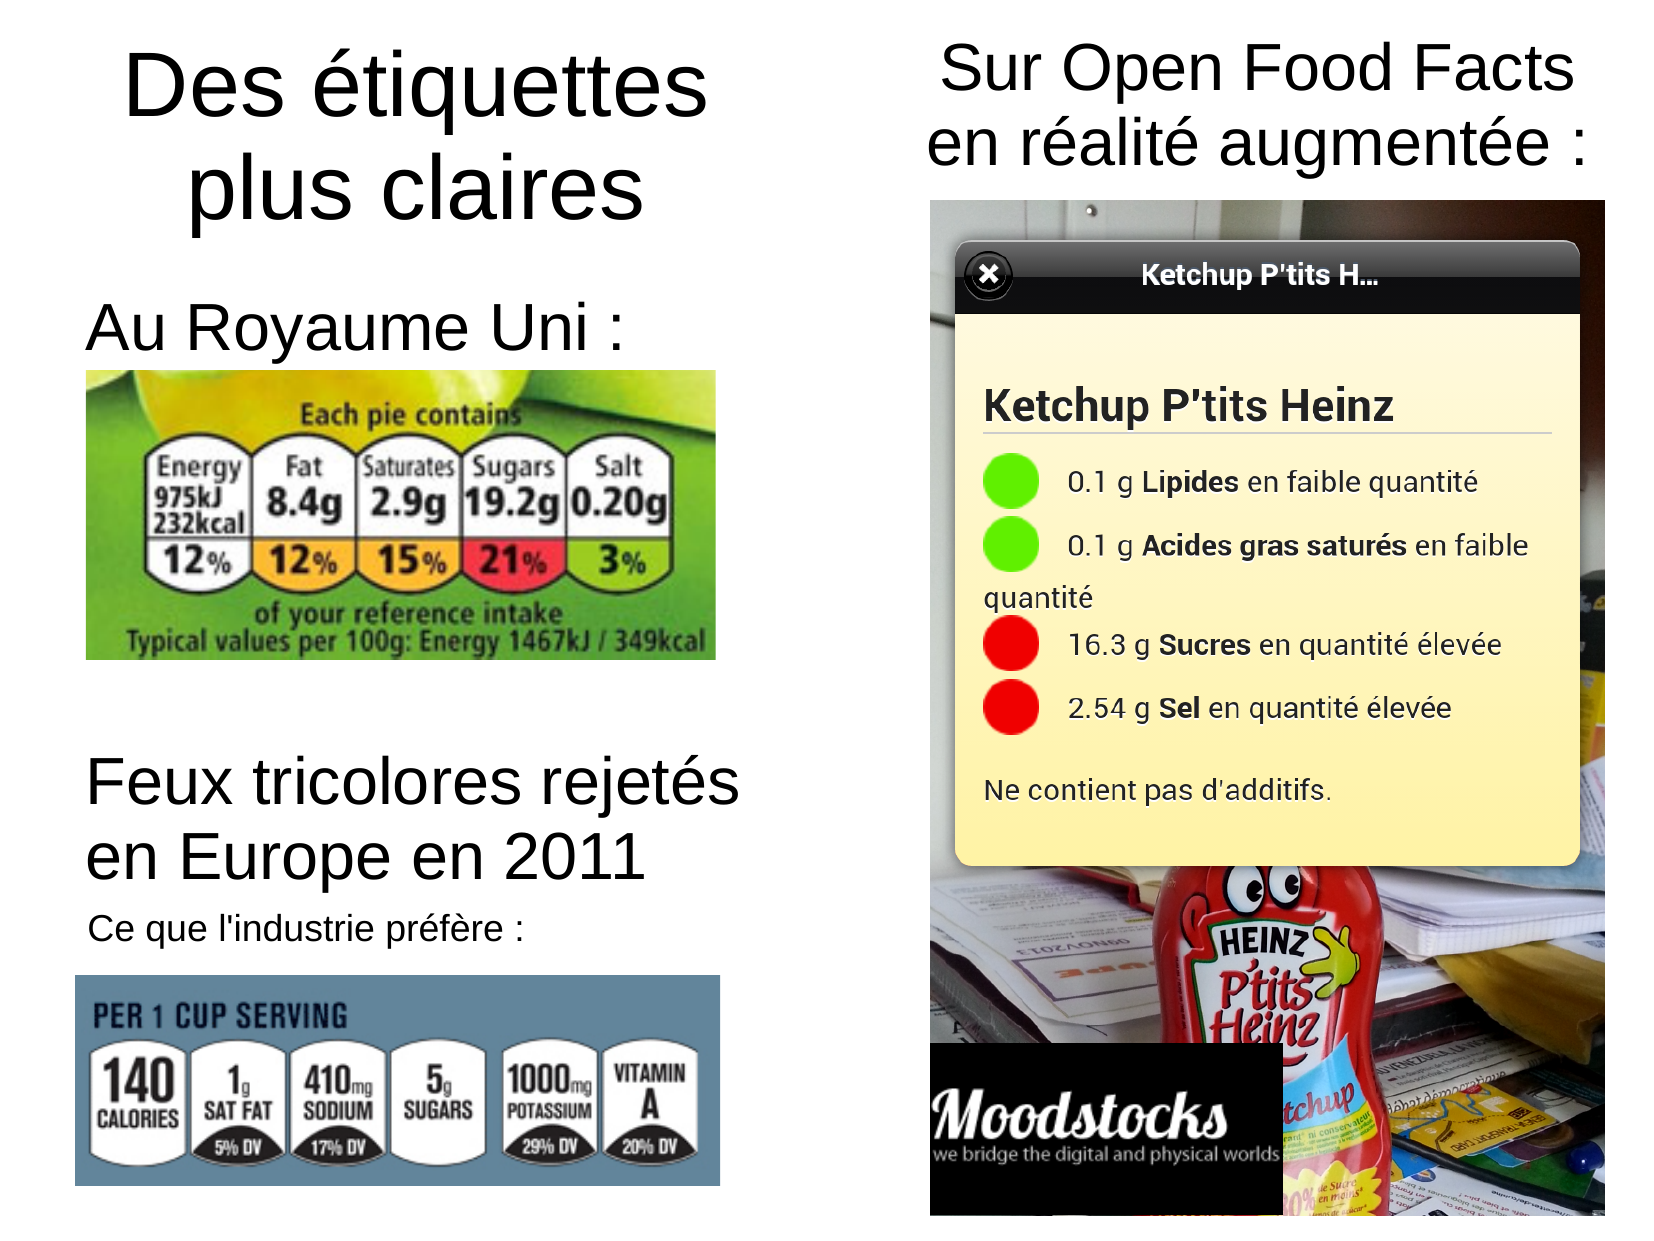

Sur Open Food Facts
en réalité augmentée :
# Des étiquettes plus claires
Au Royaume Uni :
Feux tricolores rejetés
en Europe en 2011
Ce que l'industrie préfère :